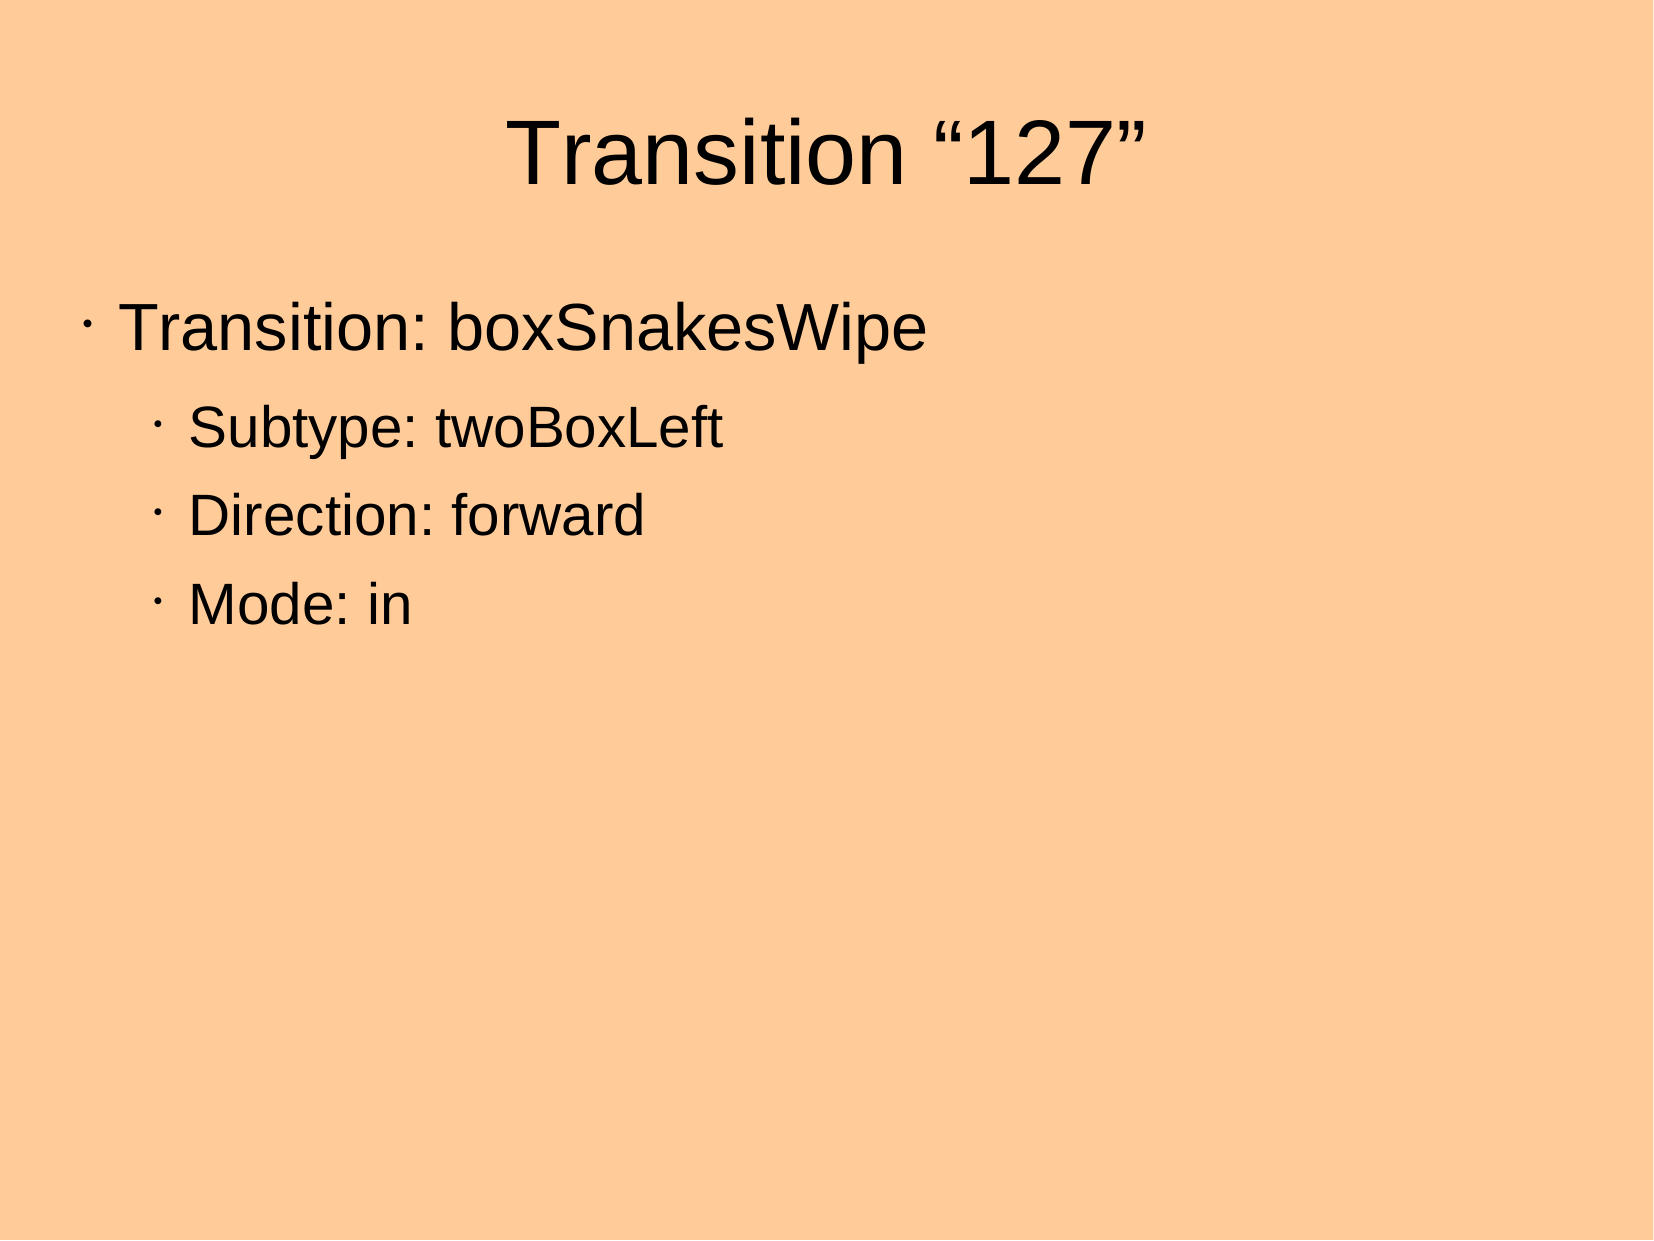

# Transition “127”
Transition: boxSnakesWipe
Subtype: twoBoxLeft
Direction: forward
Mode: in